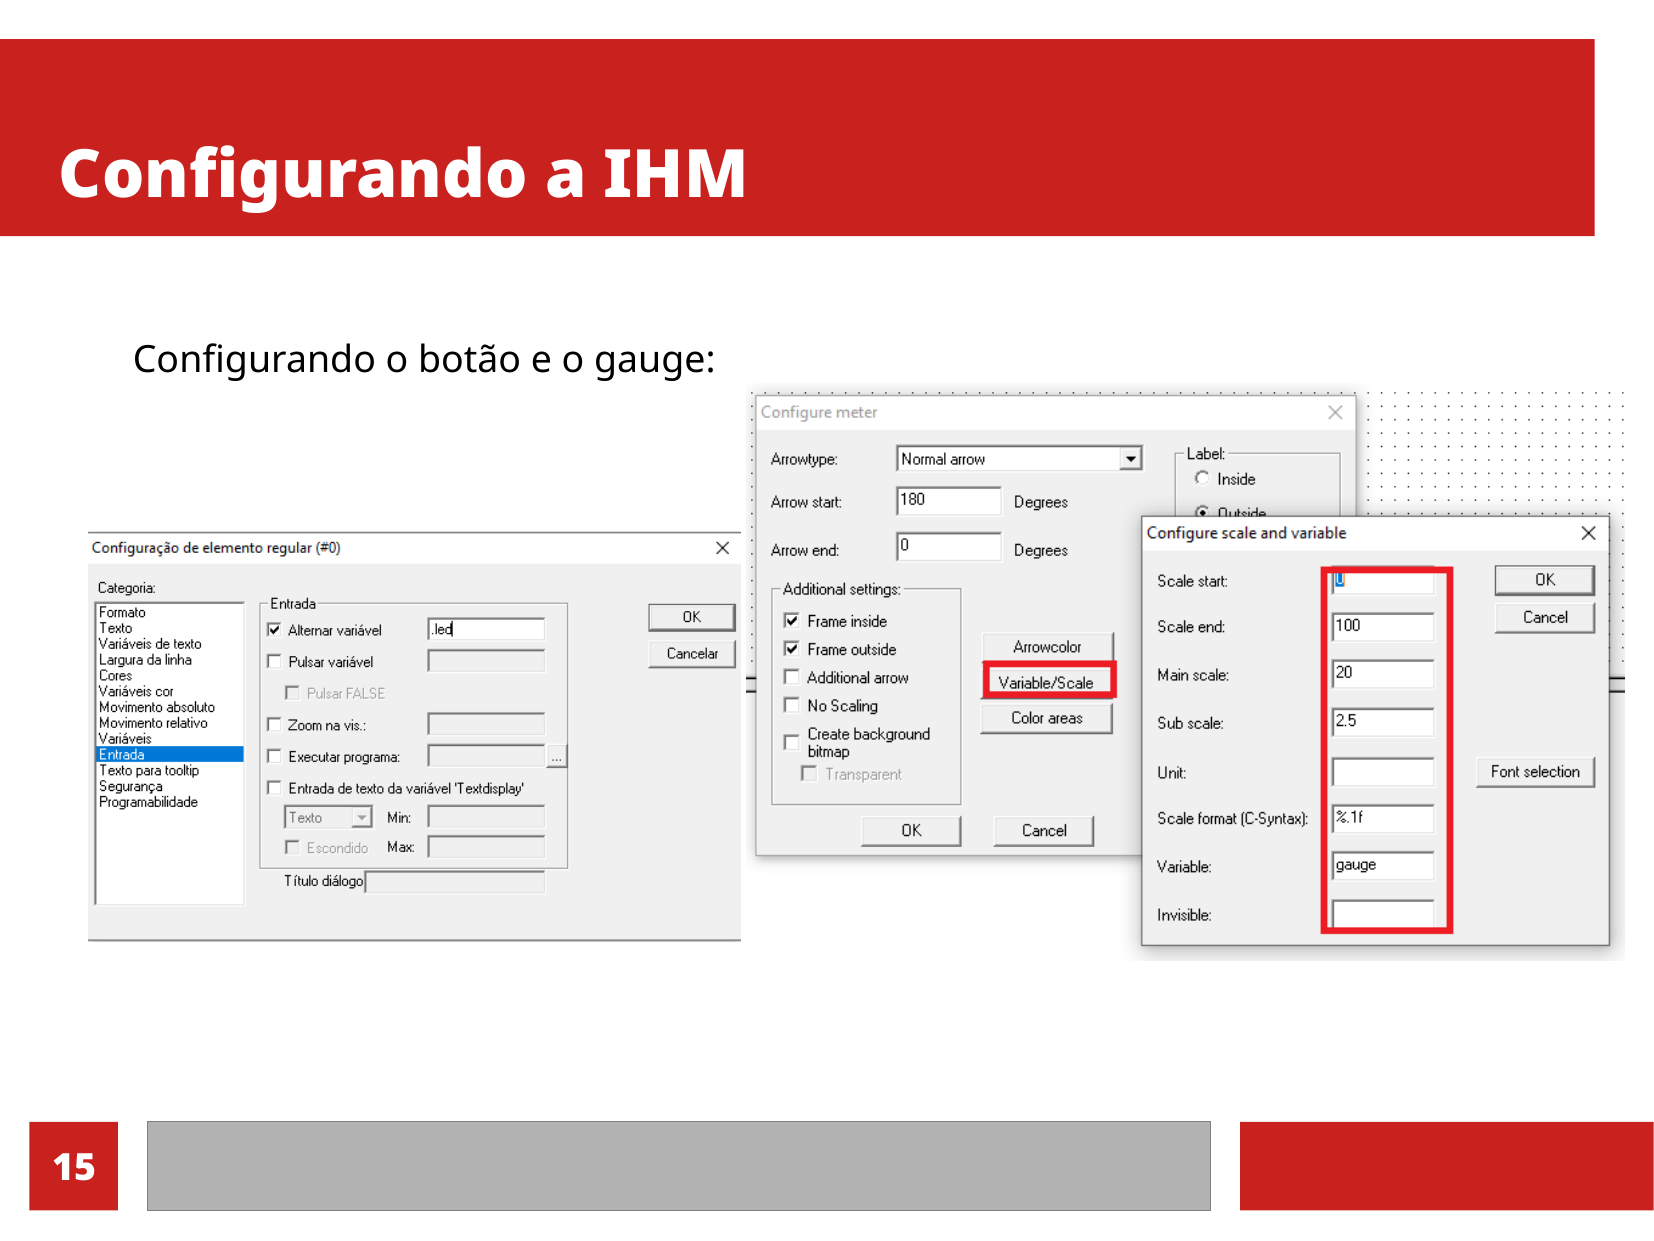

# Configurando a IHM
Configurando o botão e o gauge:
15